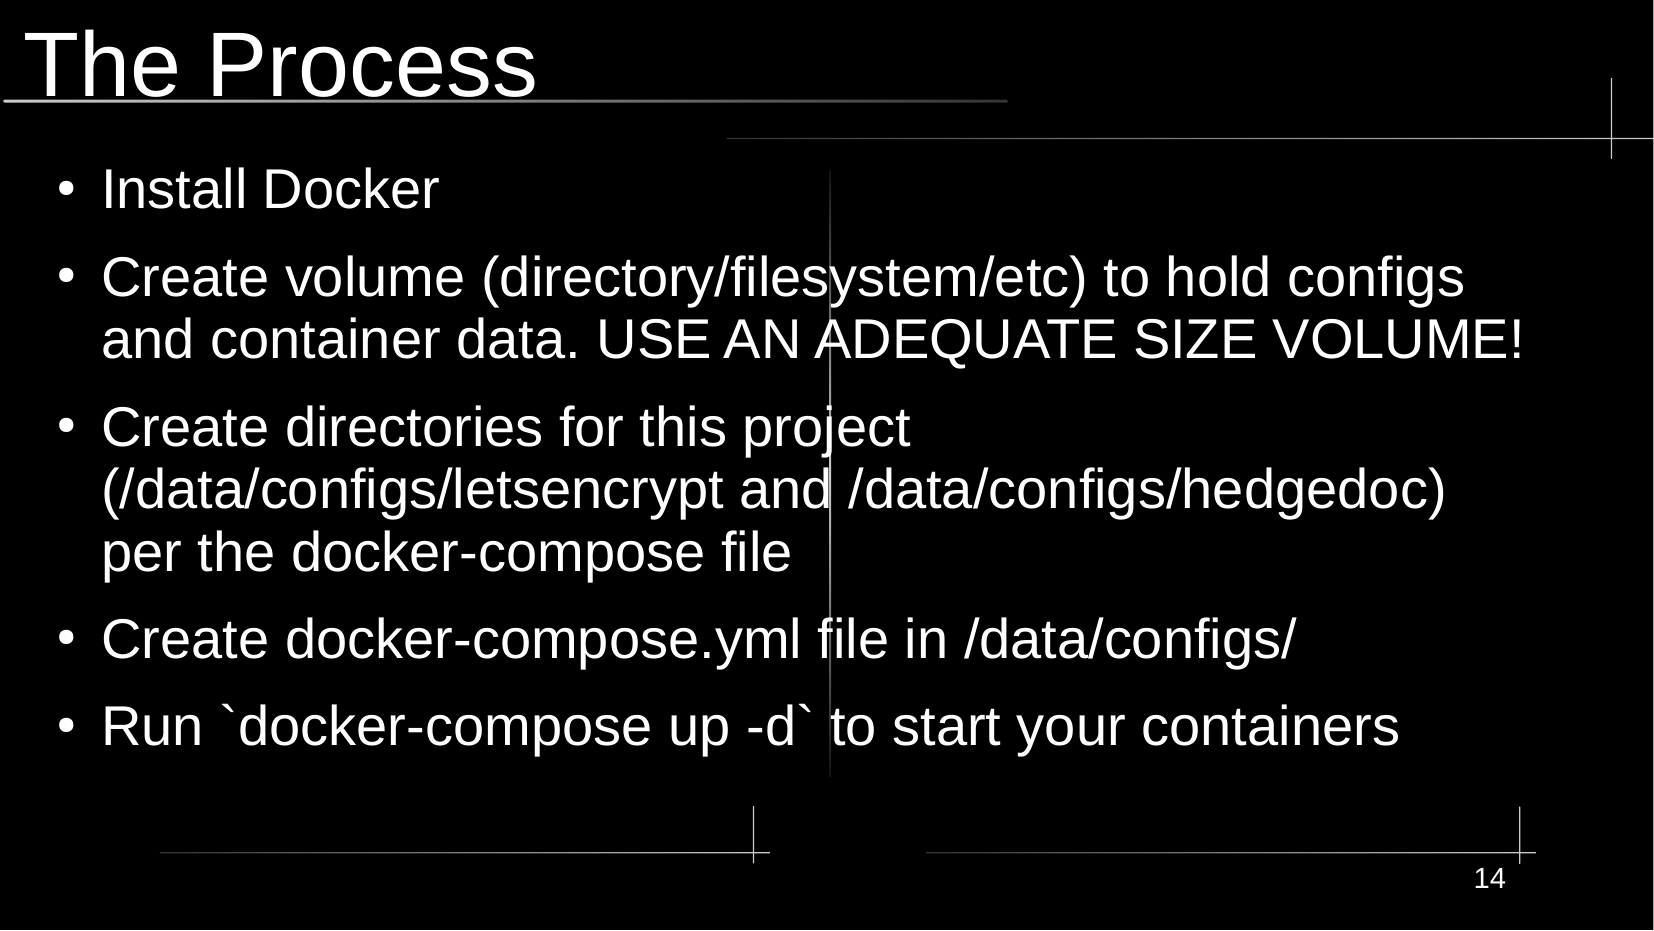

# The Process
Install Docker
Create volume (directory/filesystem/etc) to hold configs and container data. USE AN ADEQUATE SIZE VOLUME!
Create directories for this project (/data/configs/letsencrypt and /data/configs/hedgedoc) per the docker-compose file
Create docker-compose.yml file in /data/configs/
Run `docker-compose up -d` to start your containers
14